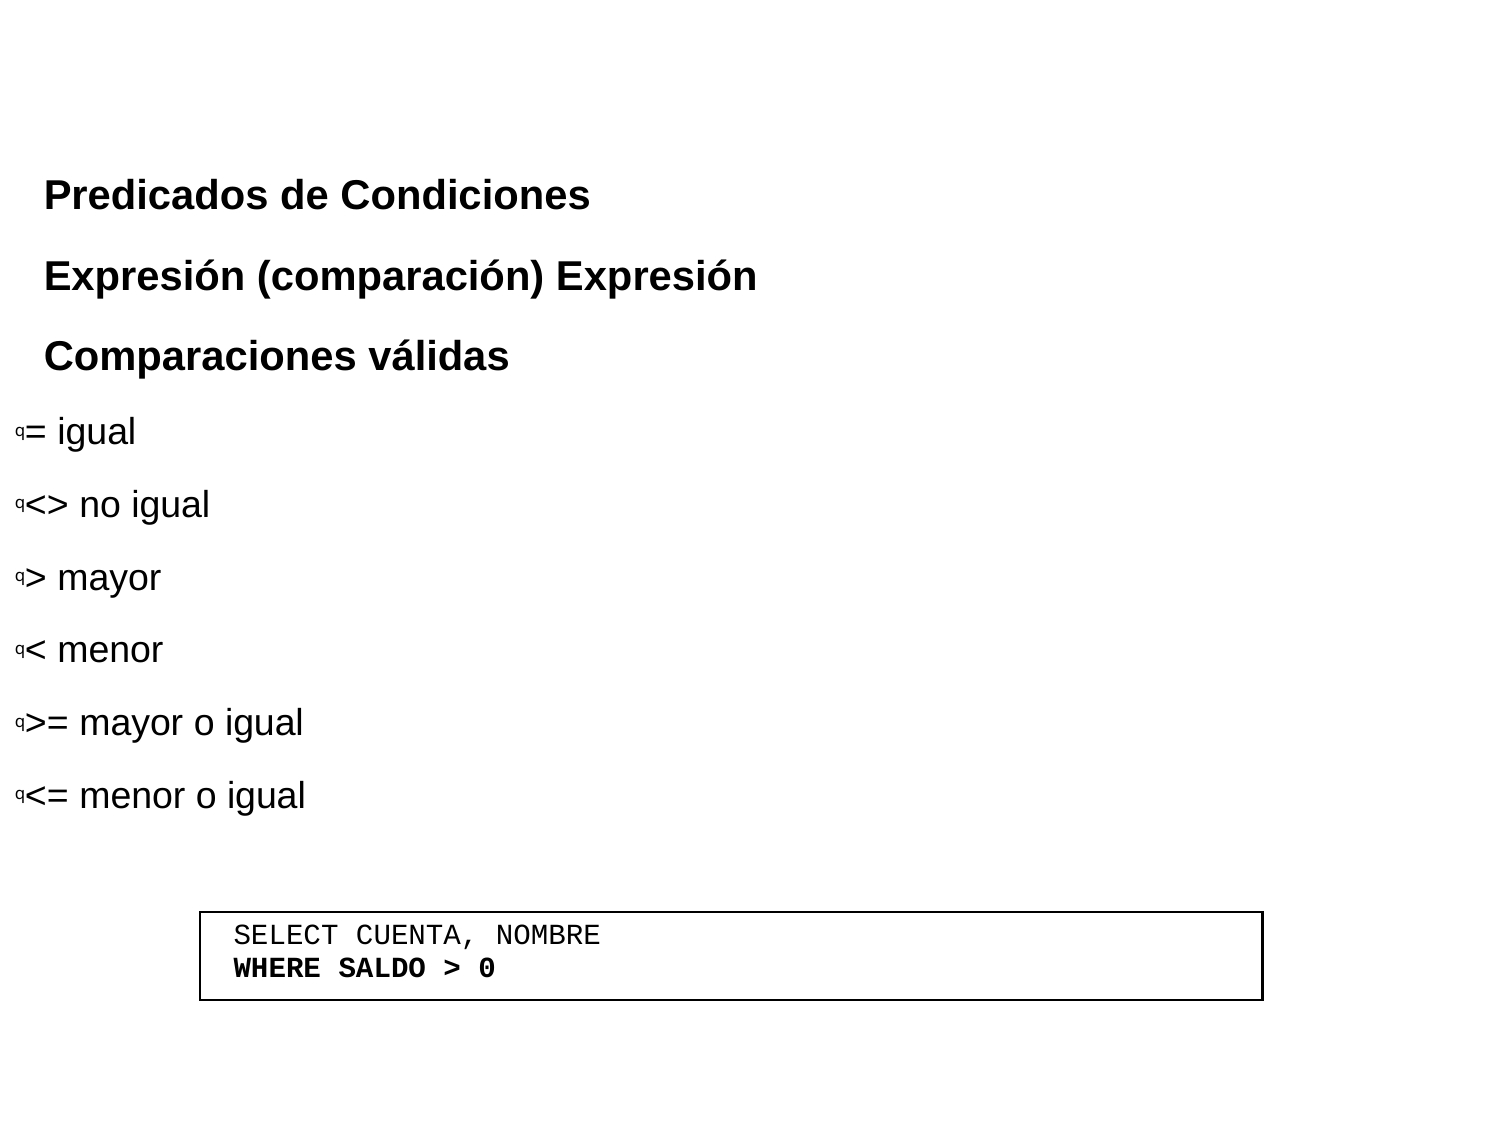

# Predicados de Condiciones
Expresión (comparación) Expresión
Comparaciones válidas
= igual
<> no igual
> mayor
< menor
>= mayor o igual
<= menor o igual
SELECT CUENTA, NOMBRE
WHERE SALDO > 0